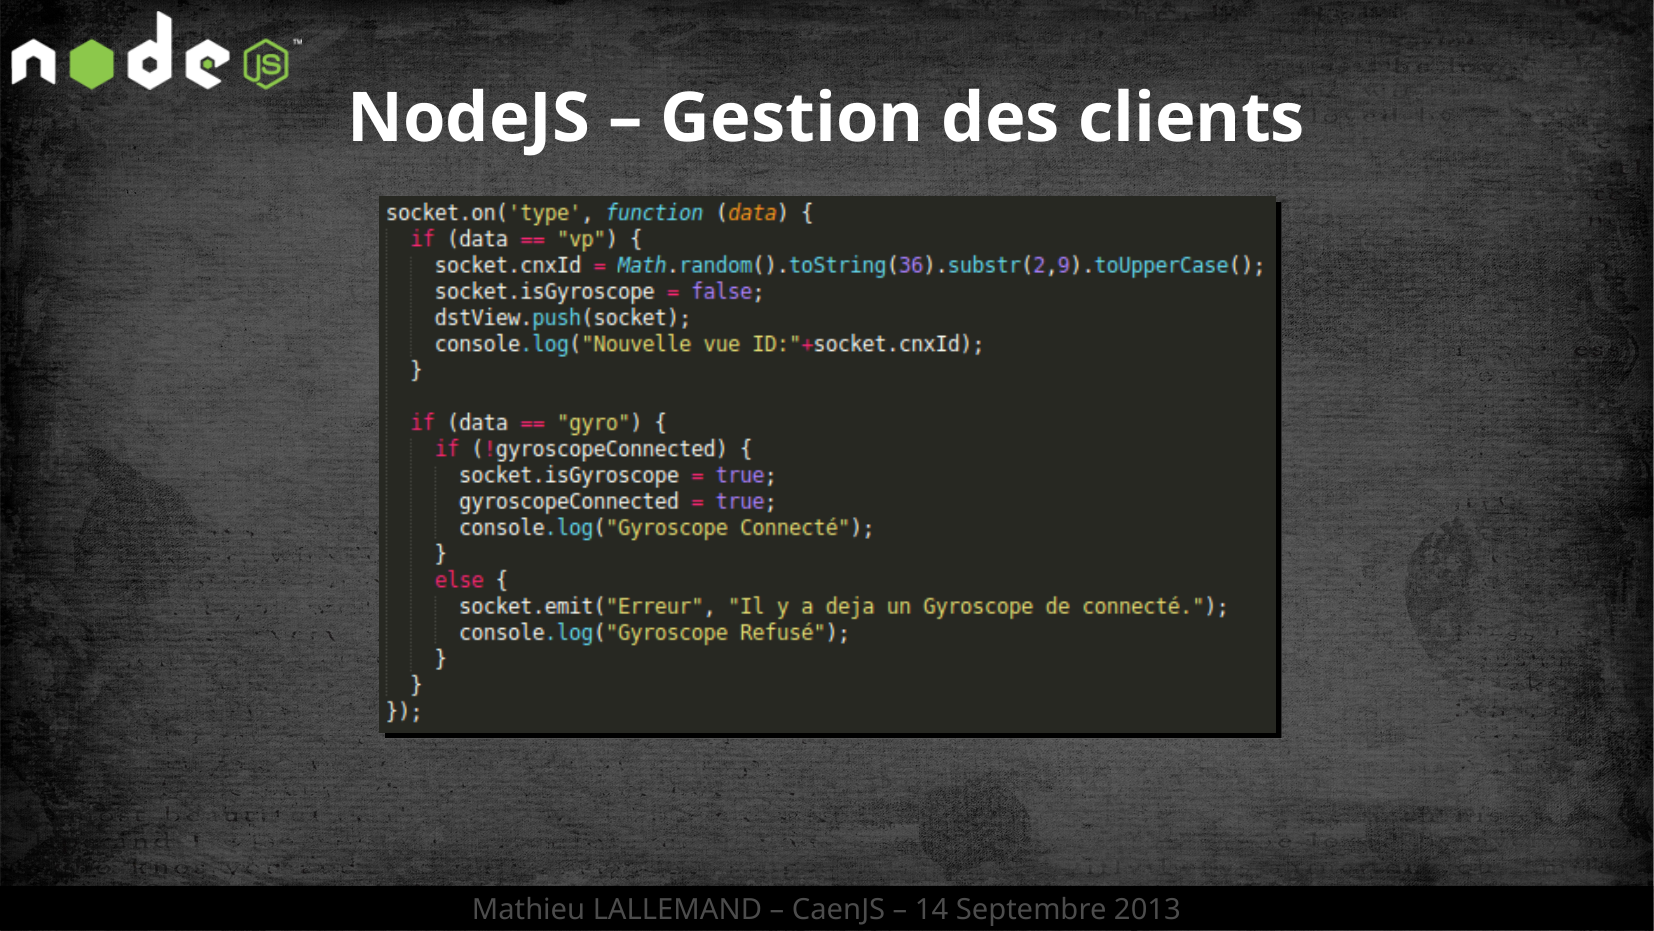

# NodeJS – Gestion des clients
Mathieu LALLEMAND – CaenJS – 14 Septembre 2013